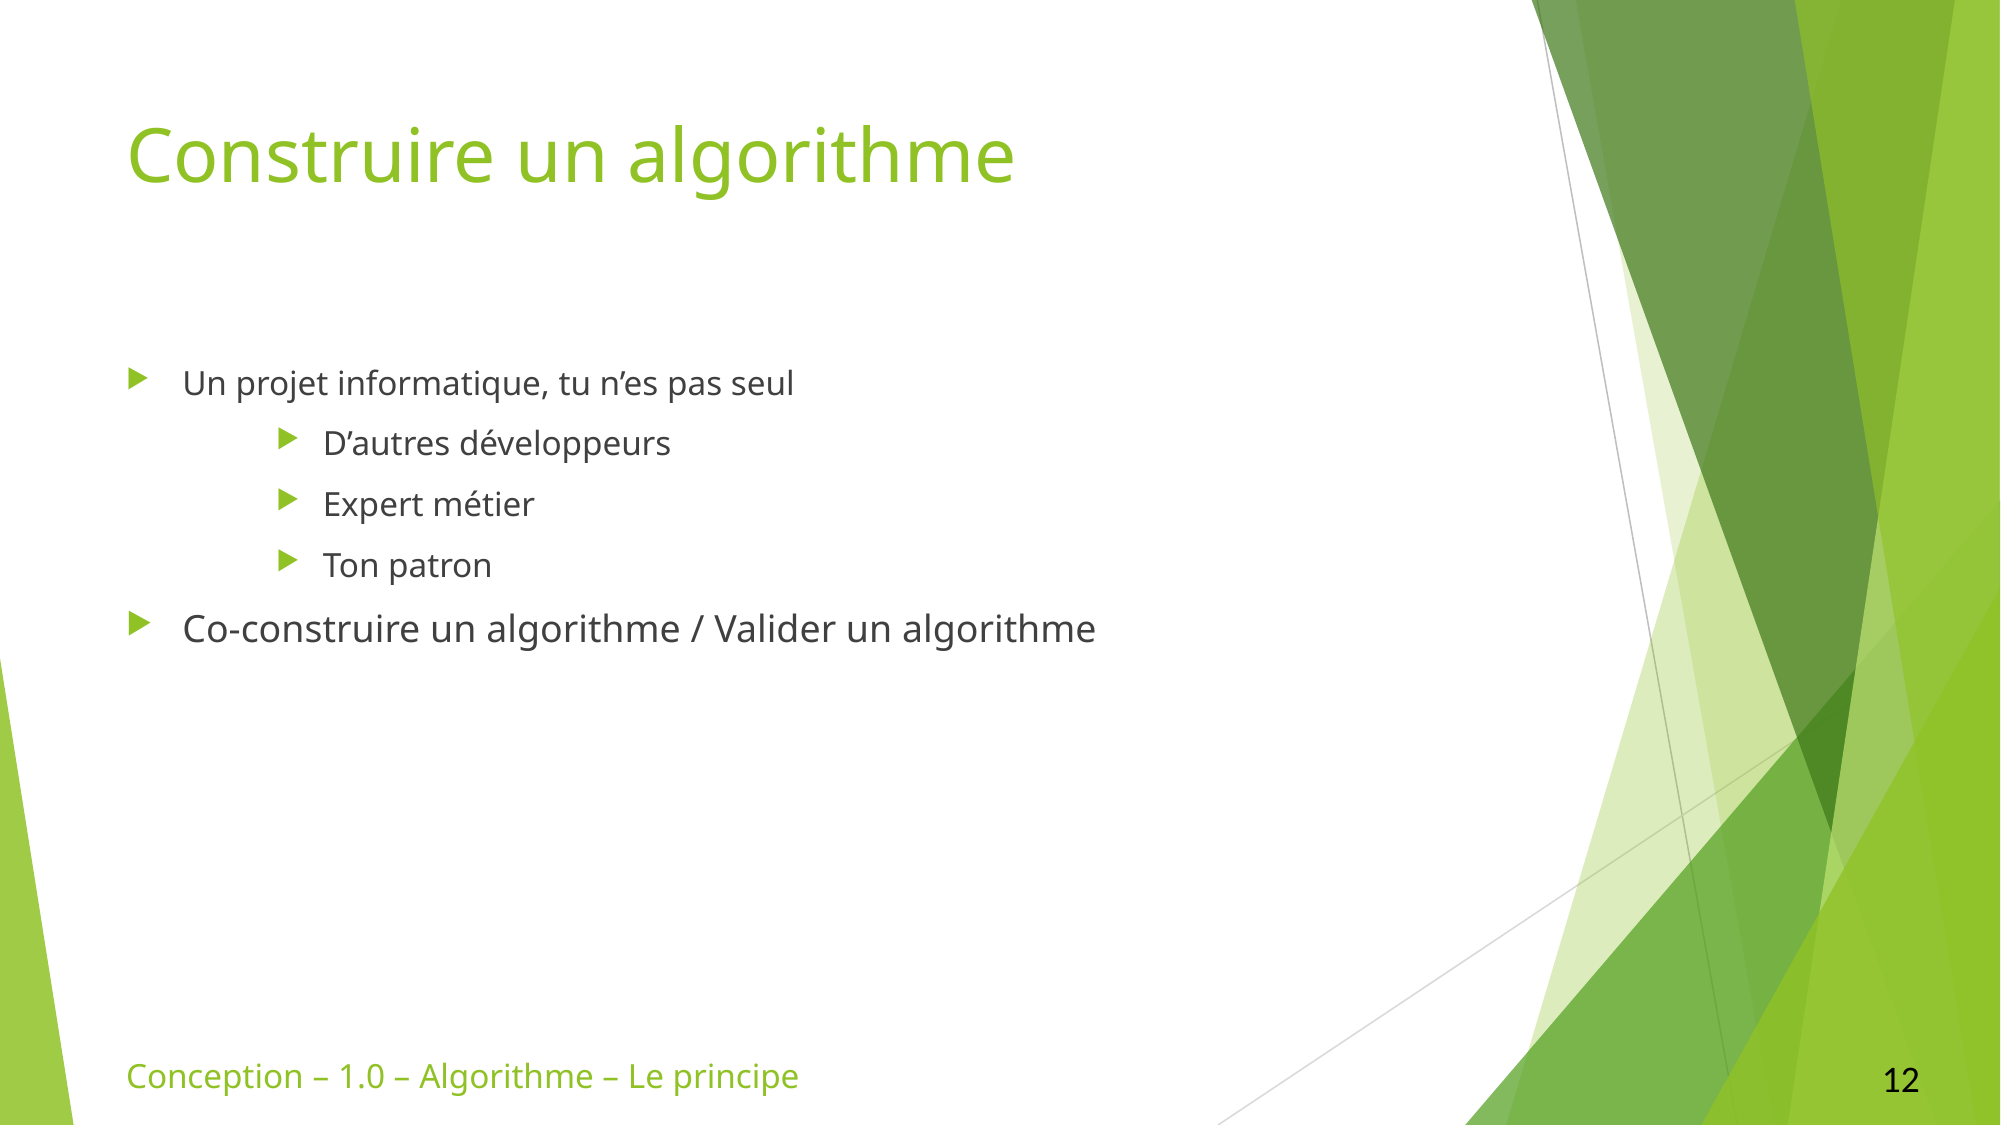

# Construire un algorithme
Un projet informatique, tu n’es pas seul
D’autres développeurs
Expert métier
Ton patron
Co-construire un algorithme / Valider un algorithme
Conception – 1.0 – Algorithme – Le principe